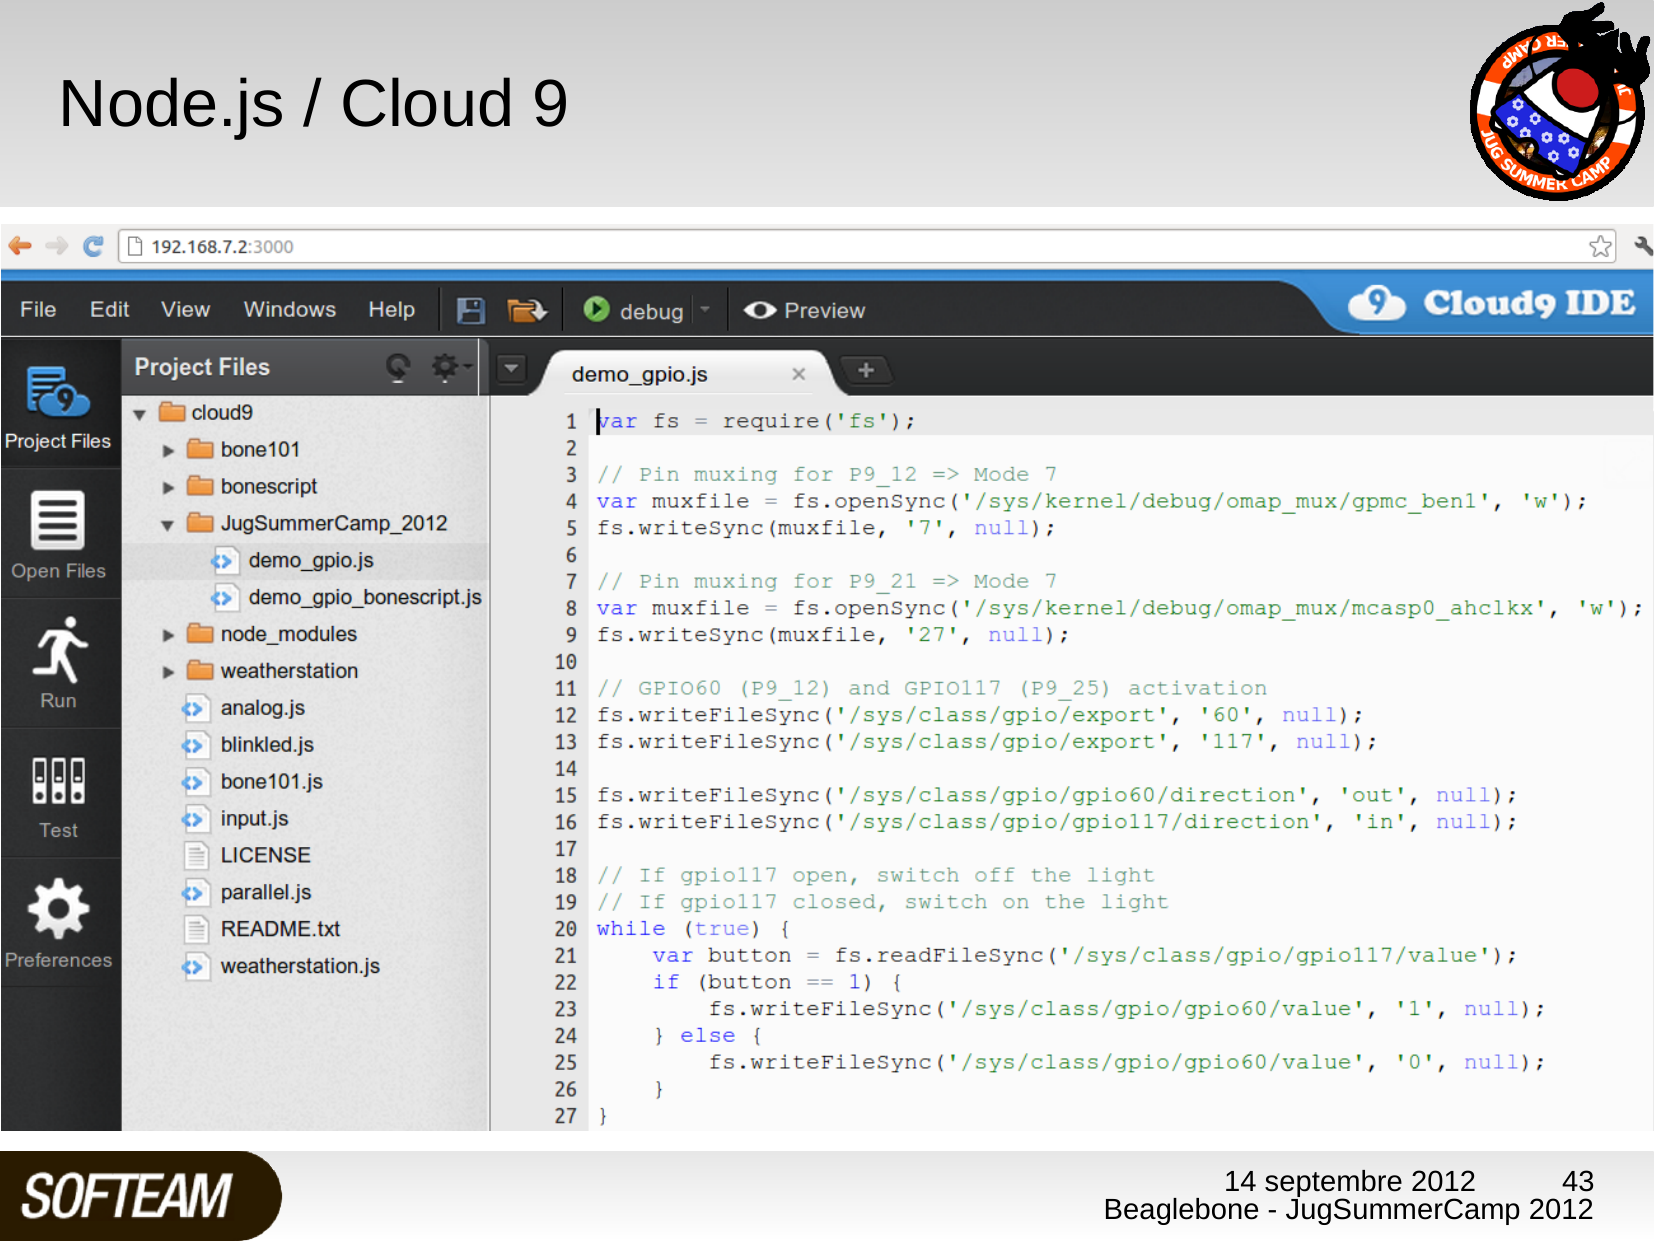

# Node.js / Cloud 9
14 septembre 2012
43
Beaglebone - JugSummerCamp 2012